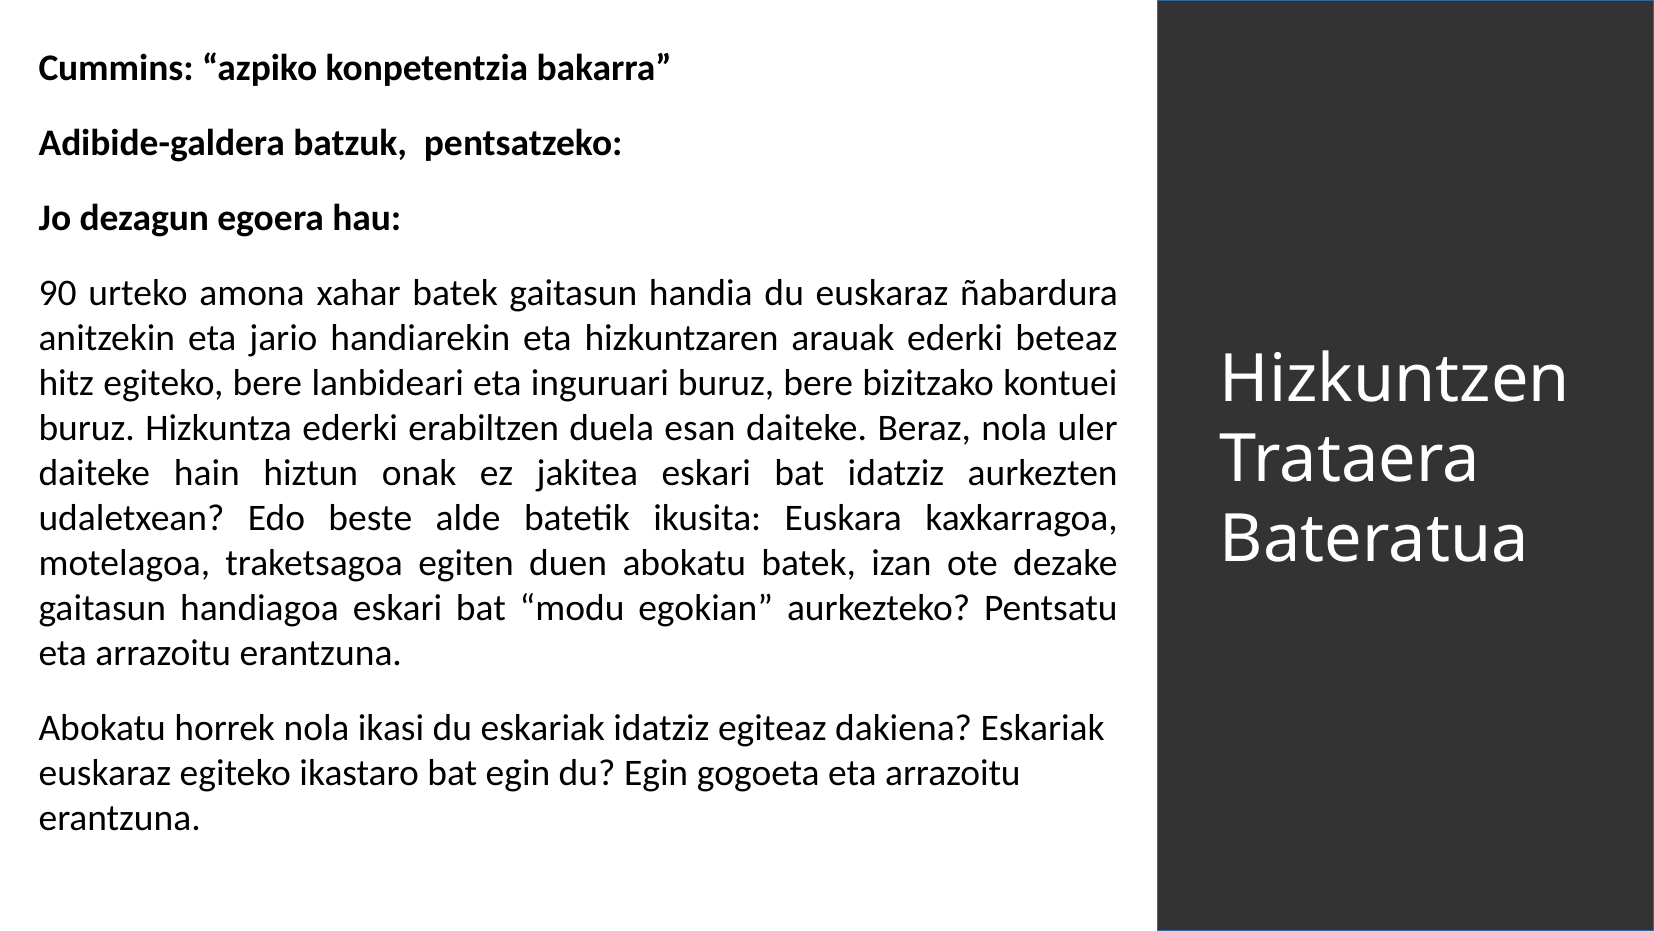

# Cummins: “azpiko konpetentzia bakarra”
Adibide-galdera batzuk, pentsatzeko:
Jo dezagun egoera hau:
90 urteko amona xahar batek gaitasun handia du euskaraz ñabardura anitzekin eta jario handiarekin eta hizkuntzaren arauak ederki beteaz hitz egiteko, bere lanbideari eta inguruari buruz, bere bizitzako kontuei buruz. Hizkuntza ederki erabiltzen duela esan daiteke. Beraz, nola uler daiteke hain hiztun onak ez jakitea eskari bat idatziz aurkezten udaletxean? Edo beste alde batetik ikusita: Euskara kaxkarragoa, motelagoa, traketsagoa egiten duen abokatu batek, izan ote dezake gaitasun handiagoa eskari bat “modu egokian” aurkezteko? Pentsatu eta arrazoitu erantzuna.
Abokatu horrek nola ikasi du eskariak idatziz egiteaz dakiena? Eskariak euskaraz egiteko ikastaro bat egin du? Egin gogoeta eta arrazoitu erantzuna.
Hizkuntzen
Trataera
Bateratua